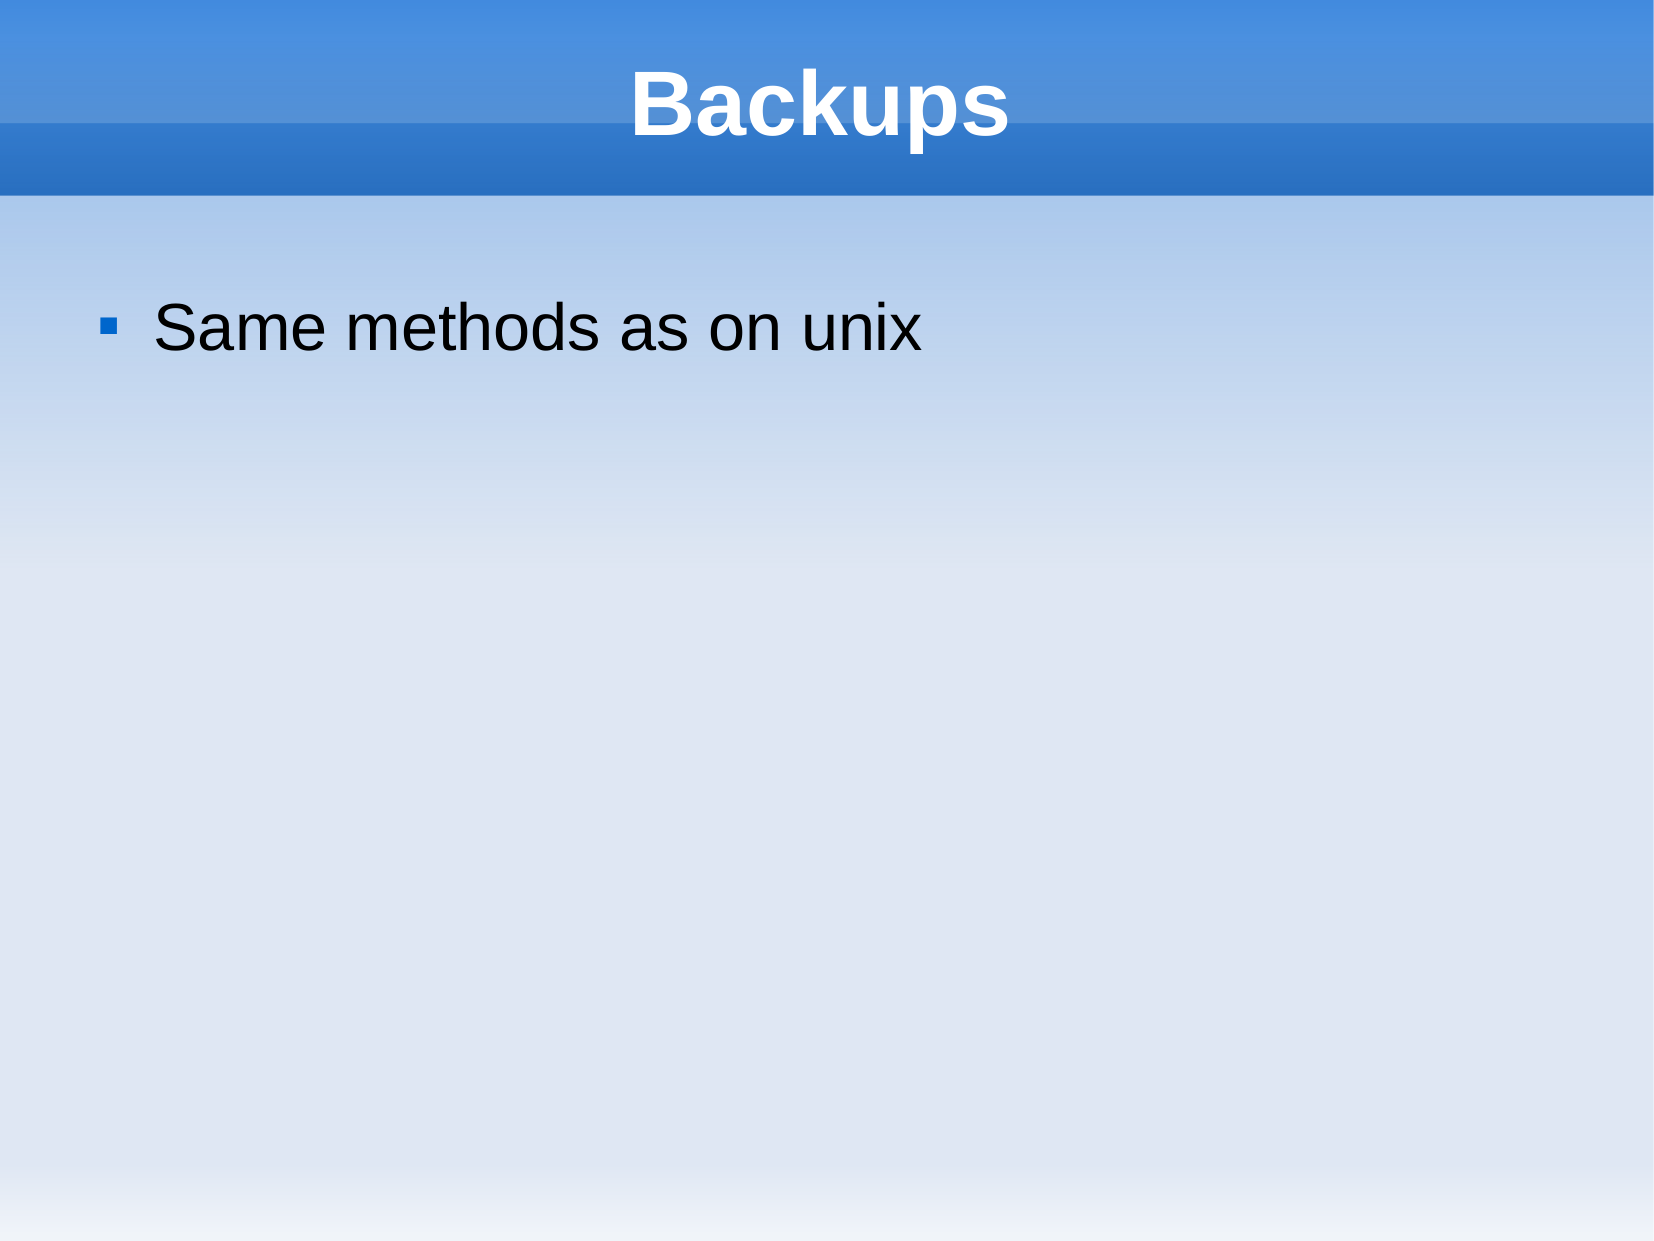

# Backups
Same methods as on unix